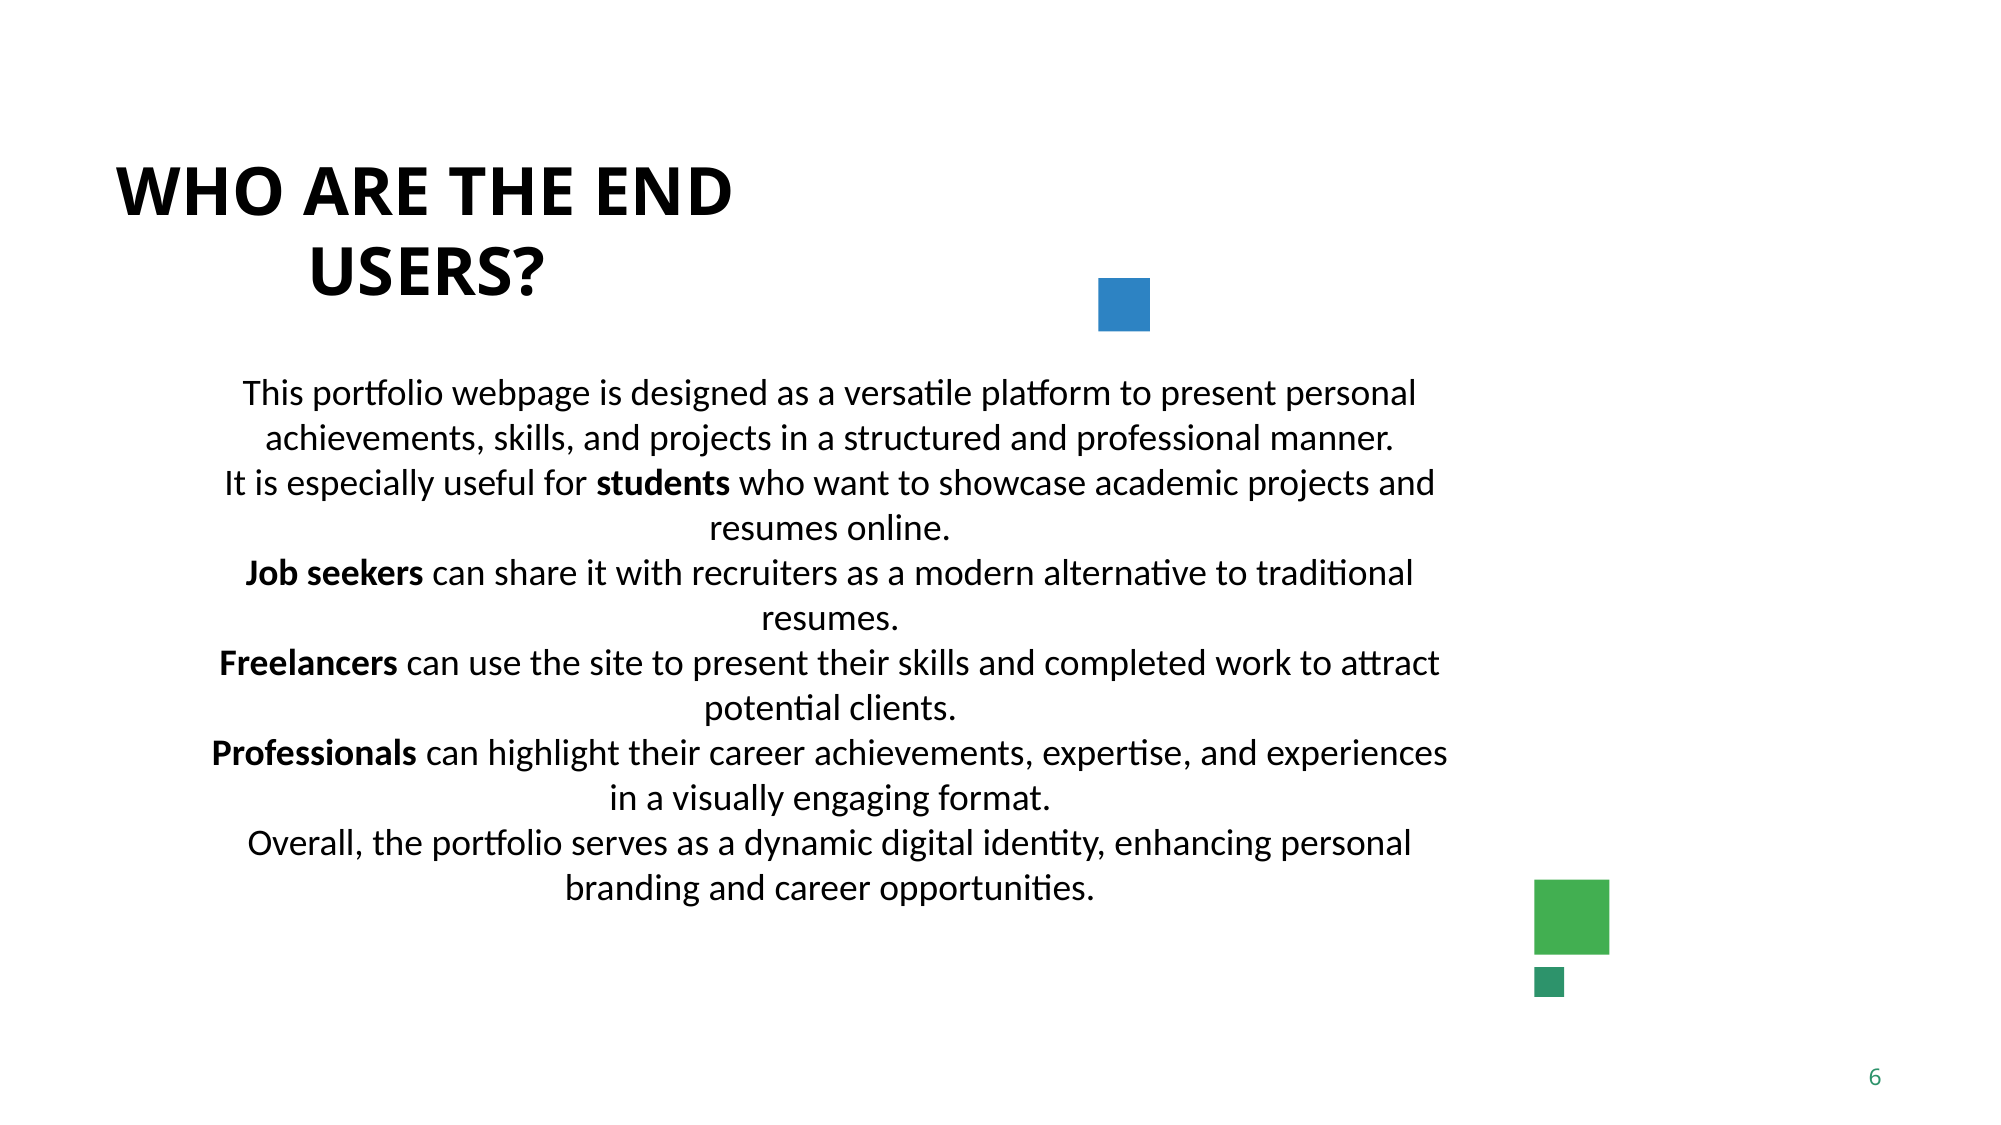

# WHO ARE THE END USERS?
This portfolio webpage is designed as a versatile platform to present personal achievements, skills, and projects in a structured and professional manner.
It is especially useful for students who want to showcase academic projects and resumes online.
Job seekers can share it with recruiters as a modern alternative to traditional resumes.
Freelancers can use the site to present their skills and completed work to attract potential clients.
Professionals can highlight their career achievements, expertise, and experiences in a visually engaging format.
Overall, the portfolio serves as a dynamic digital identity, enhancing personal branding and career opportunities.